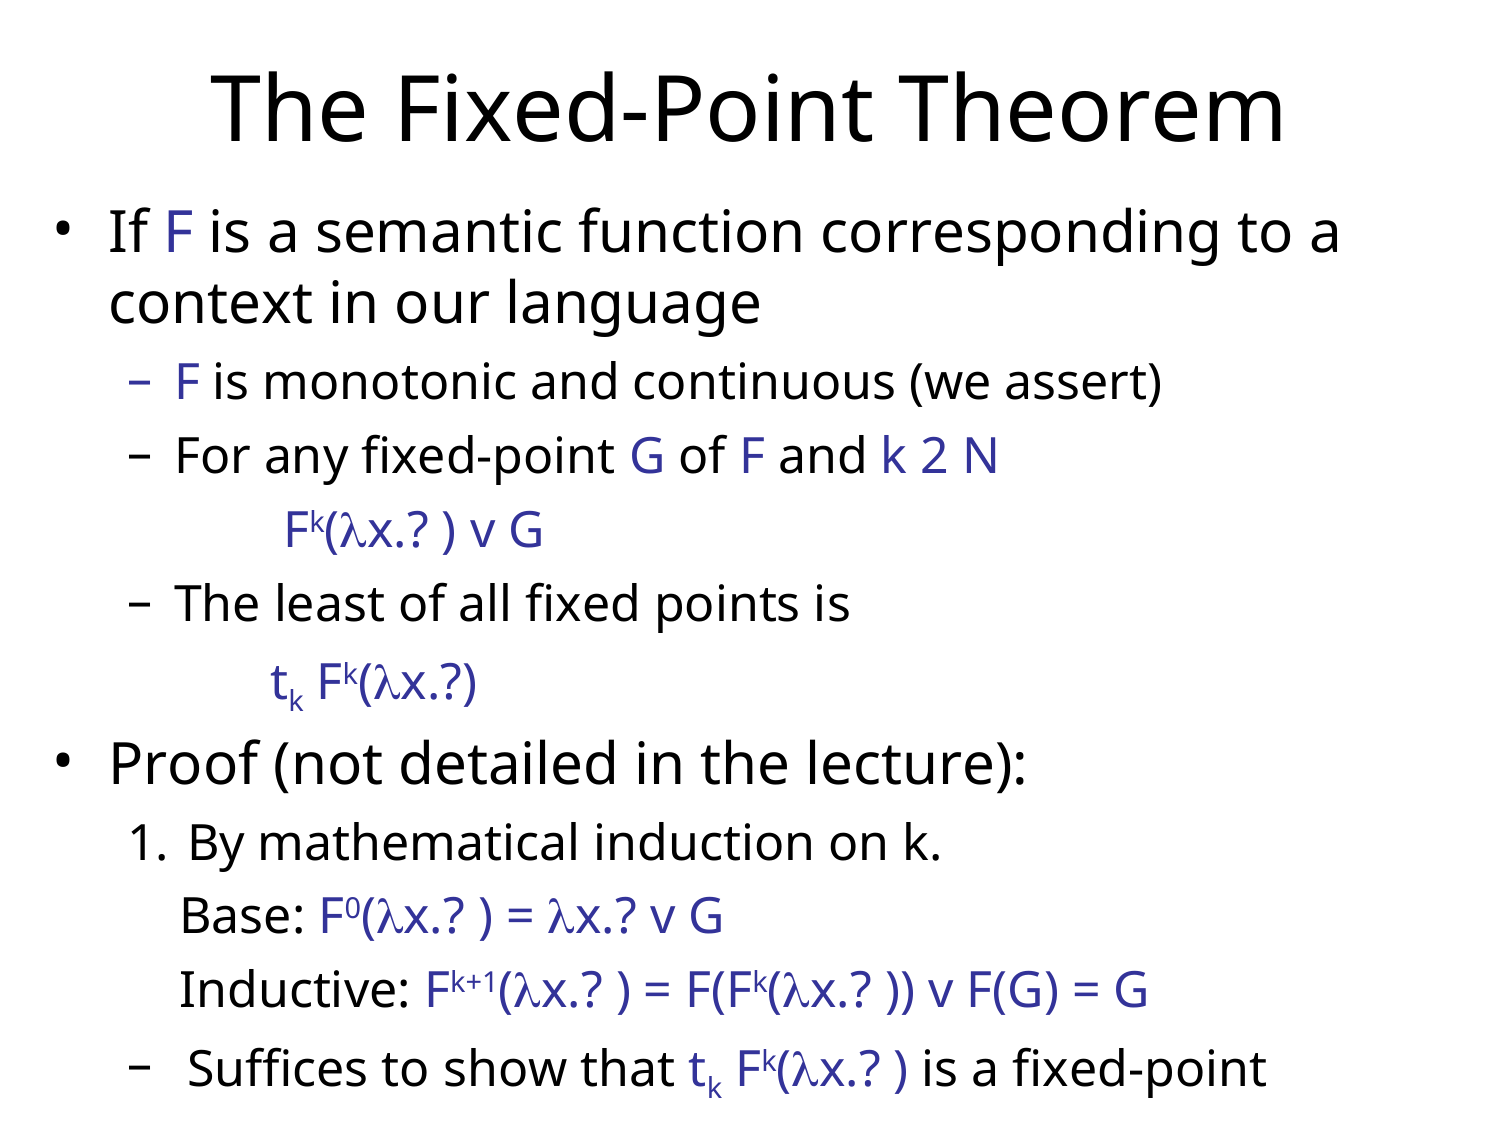

# The Fixed-Point Theorem
If F is a semantic function corresponding to a context in our language
F is monotonic and continuous (we assert)
For any fixed-point G of F and k 2 N
 Fk(x.? ) v G
The least of all fixed points is
 tk Fk(x.?)
Proof (not detailed in the lecture):
 By mathematical induction on k.
 Base: F0(x.? ) = x.? v G
 Inductive: Fk+1(x.? ) = F(Fk(x.? )) v F(G) = G
 Suffices to show that tk Fk(x.? ) is a fixed-point
 F(tk Fk(x.? )) = tk Fk+1(x.? ) = tk Fk(x.? )